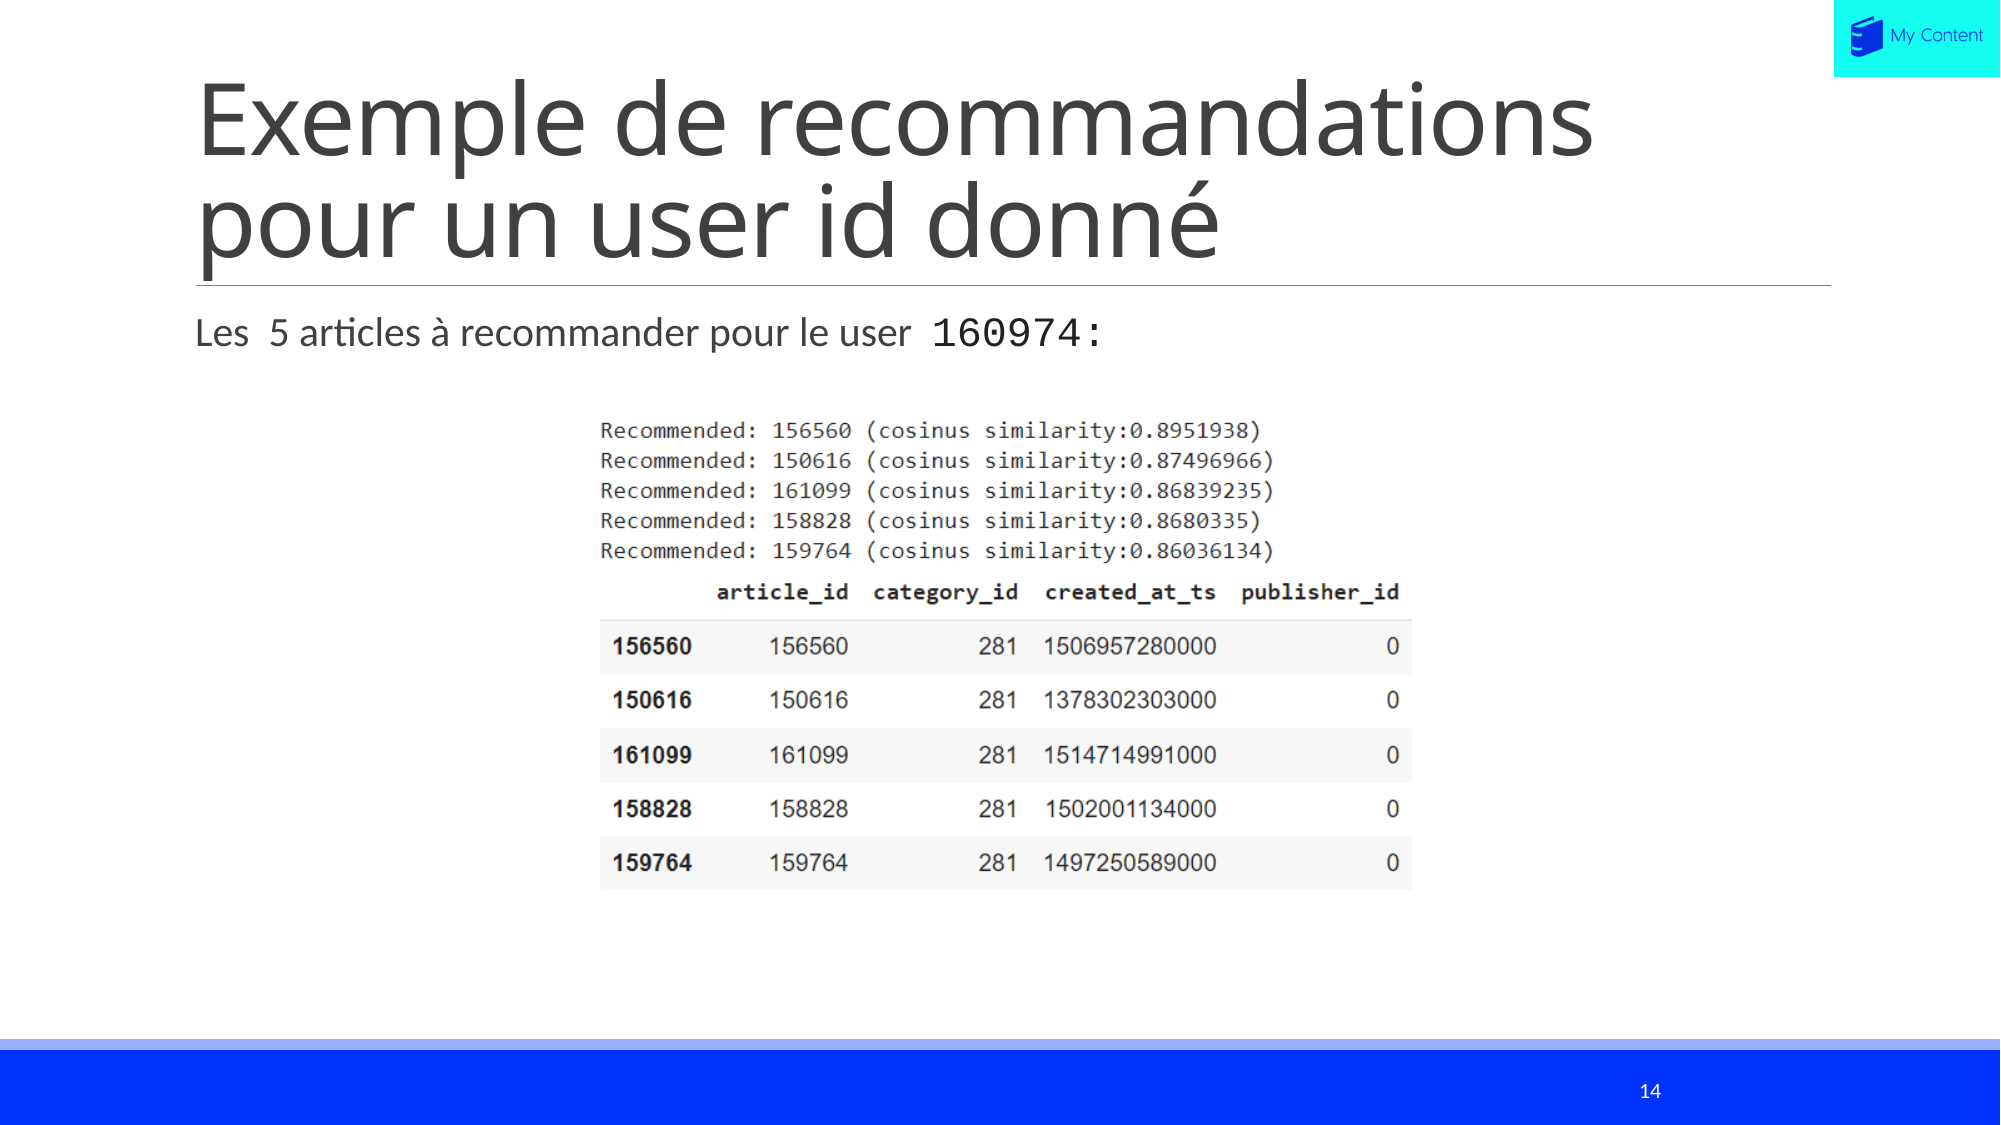

# Exemple de recommandations pour un user id donné
Les 5 articles à recommander pour le user 160974: